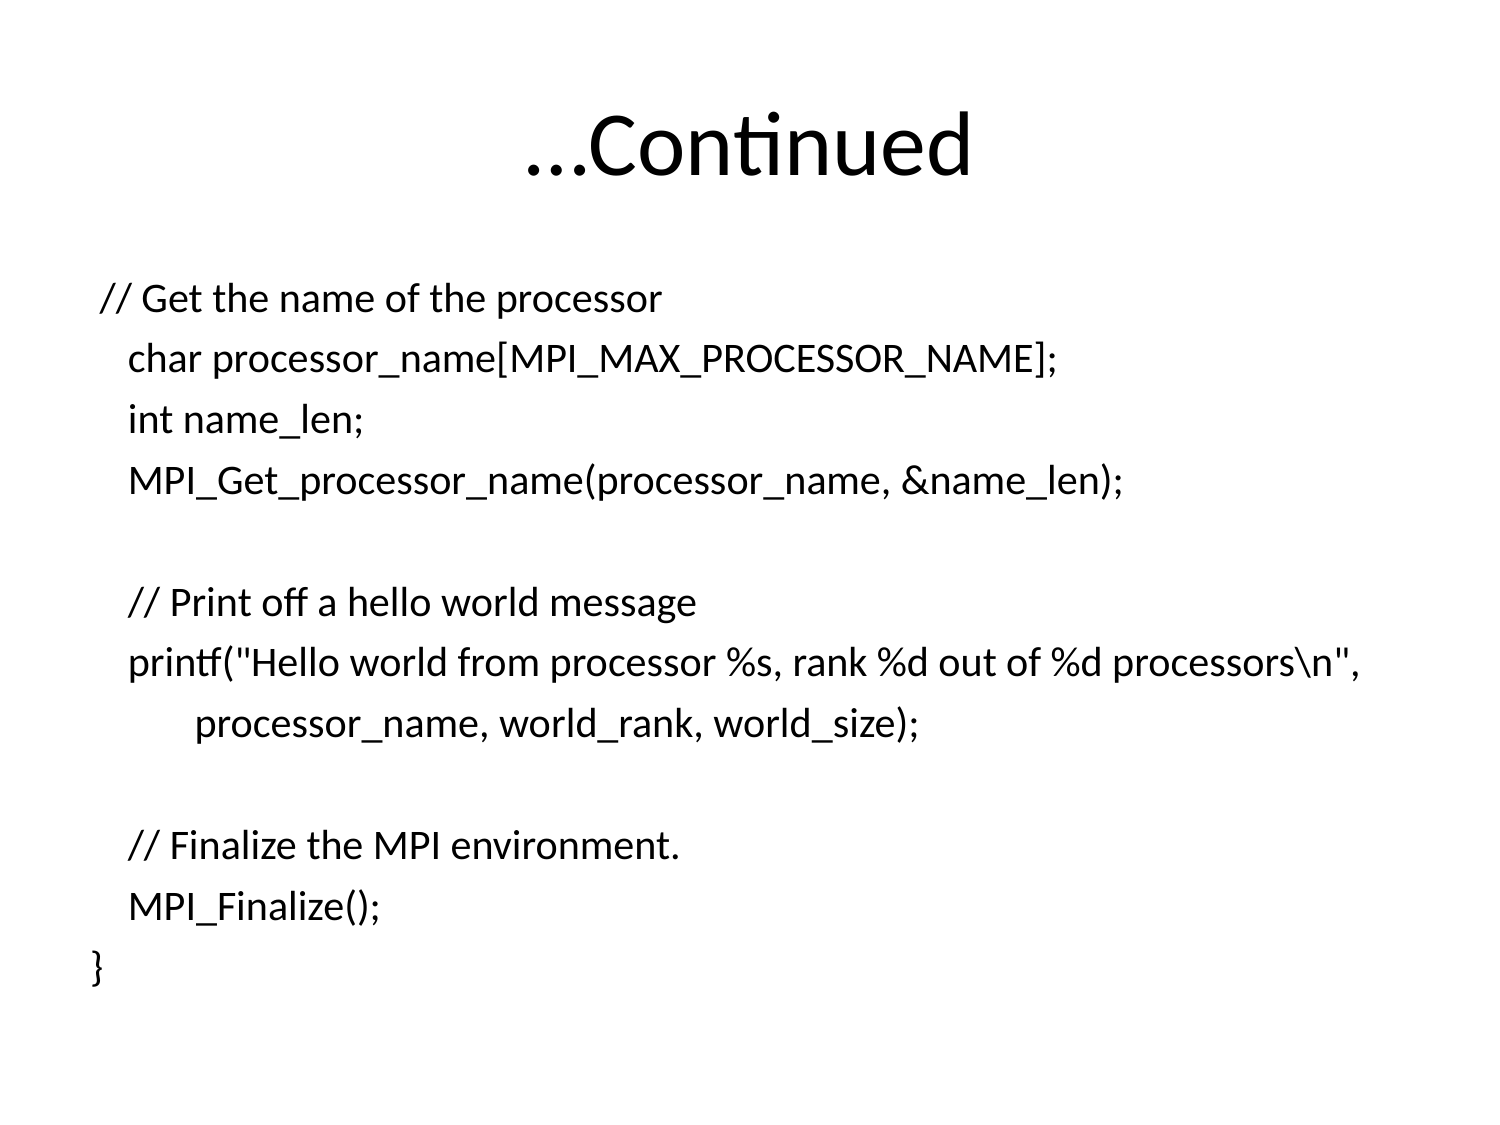

# …Continued
 // Get the name of the processor
 char processor_name[MPI_MAX_PROCESSOR_NAME];
 int name_len;
 MPI_Get_processor_name(processor_name, &name_len);
 // Print off a hello world message
 printf("Hello world from processor %s, rank %d out of %d processors\n",
 processor_name, world_rank, world_size);
 // Finalize the MPI environment.
 MPI_Finalize();
}